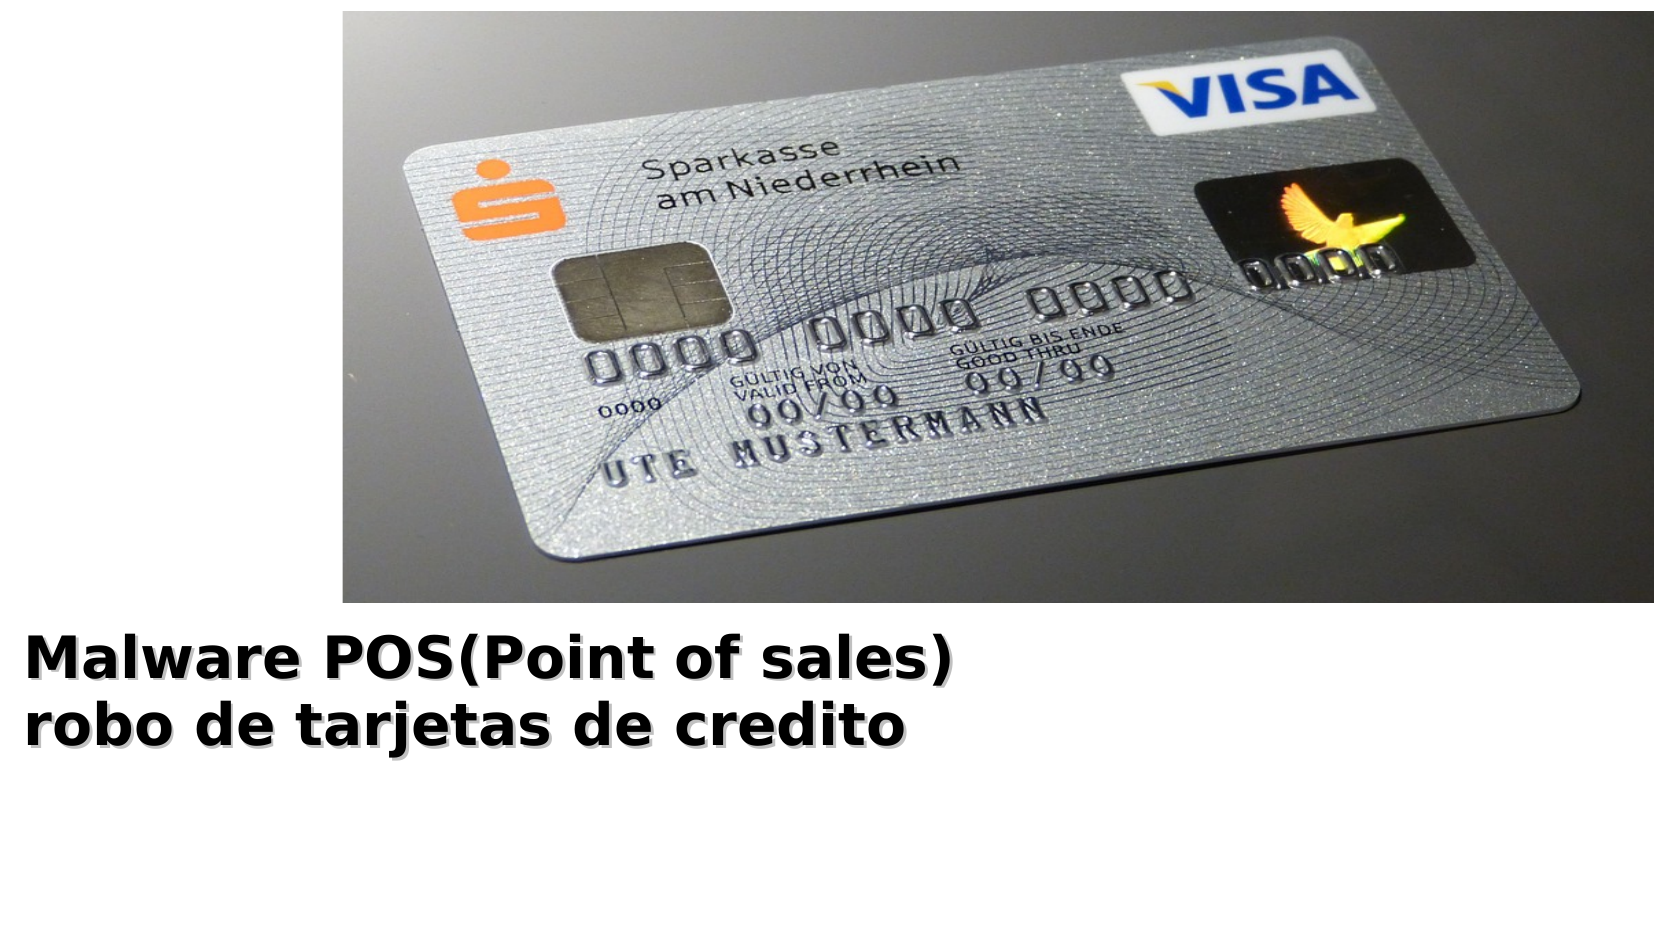

# Malware POS(Point of sales) robo de tarjetas de credito